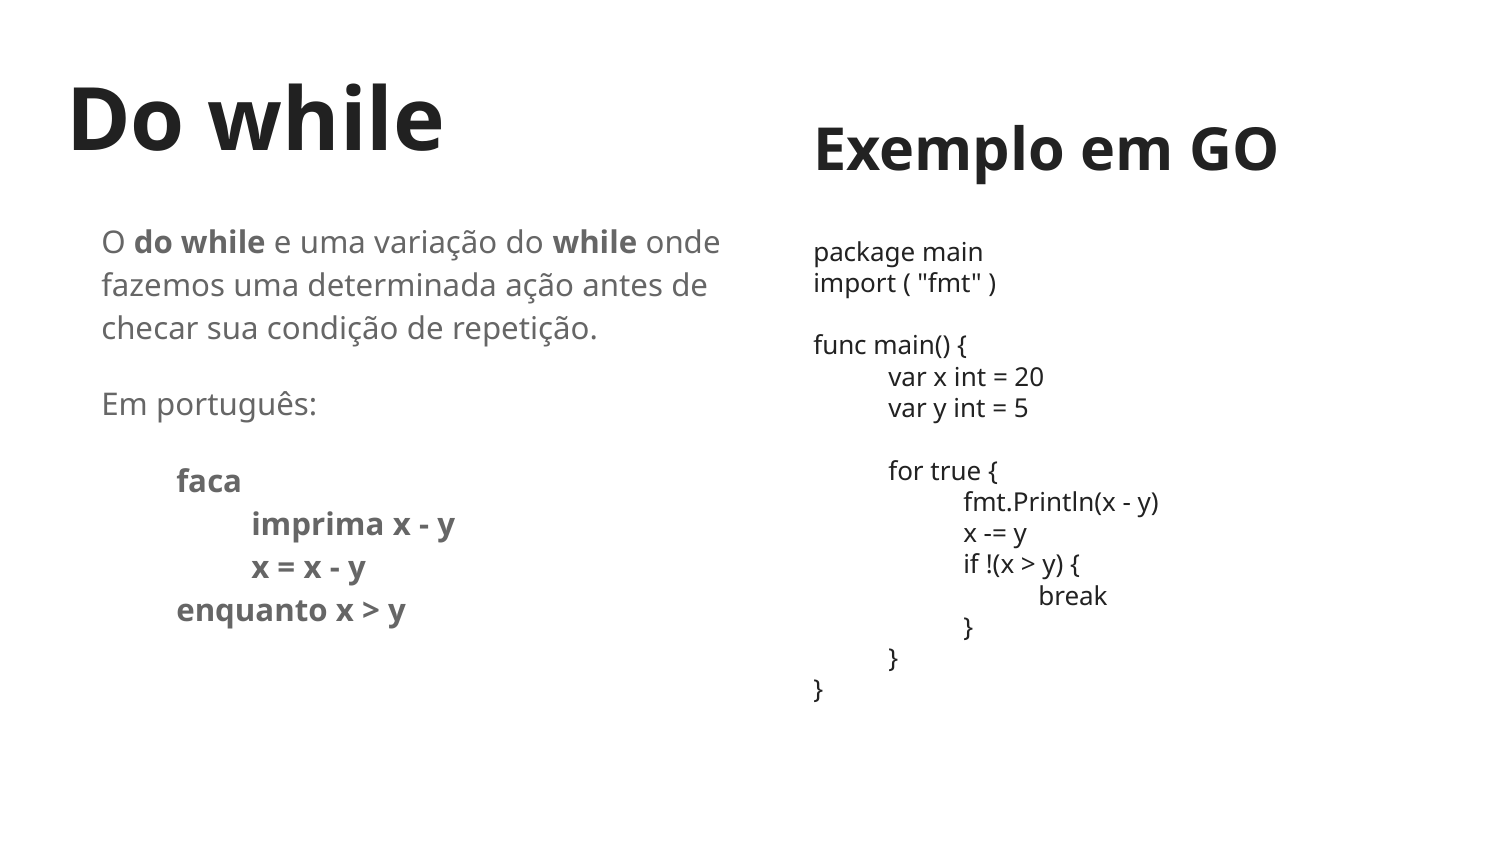

# Do while
Exemplo em GO
package main
import ( "fmt" )
func main() {
var x int = 20
var y int = 5
for true {
fmt.Println(x - y)
x -= y
if !(x > y) {
break
}
}
}
O do while e uma variação do while onde fazemos uma determinada ação antes de checar sua condição de repetição.
Em português:
faca
imprima x - y
x = x - y
enquanto x > y